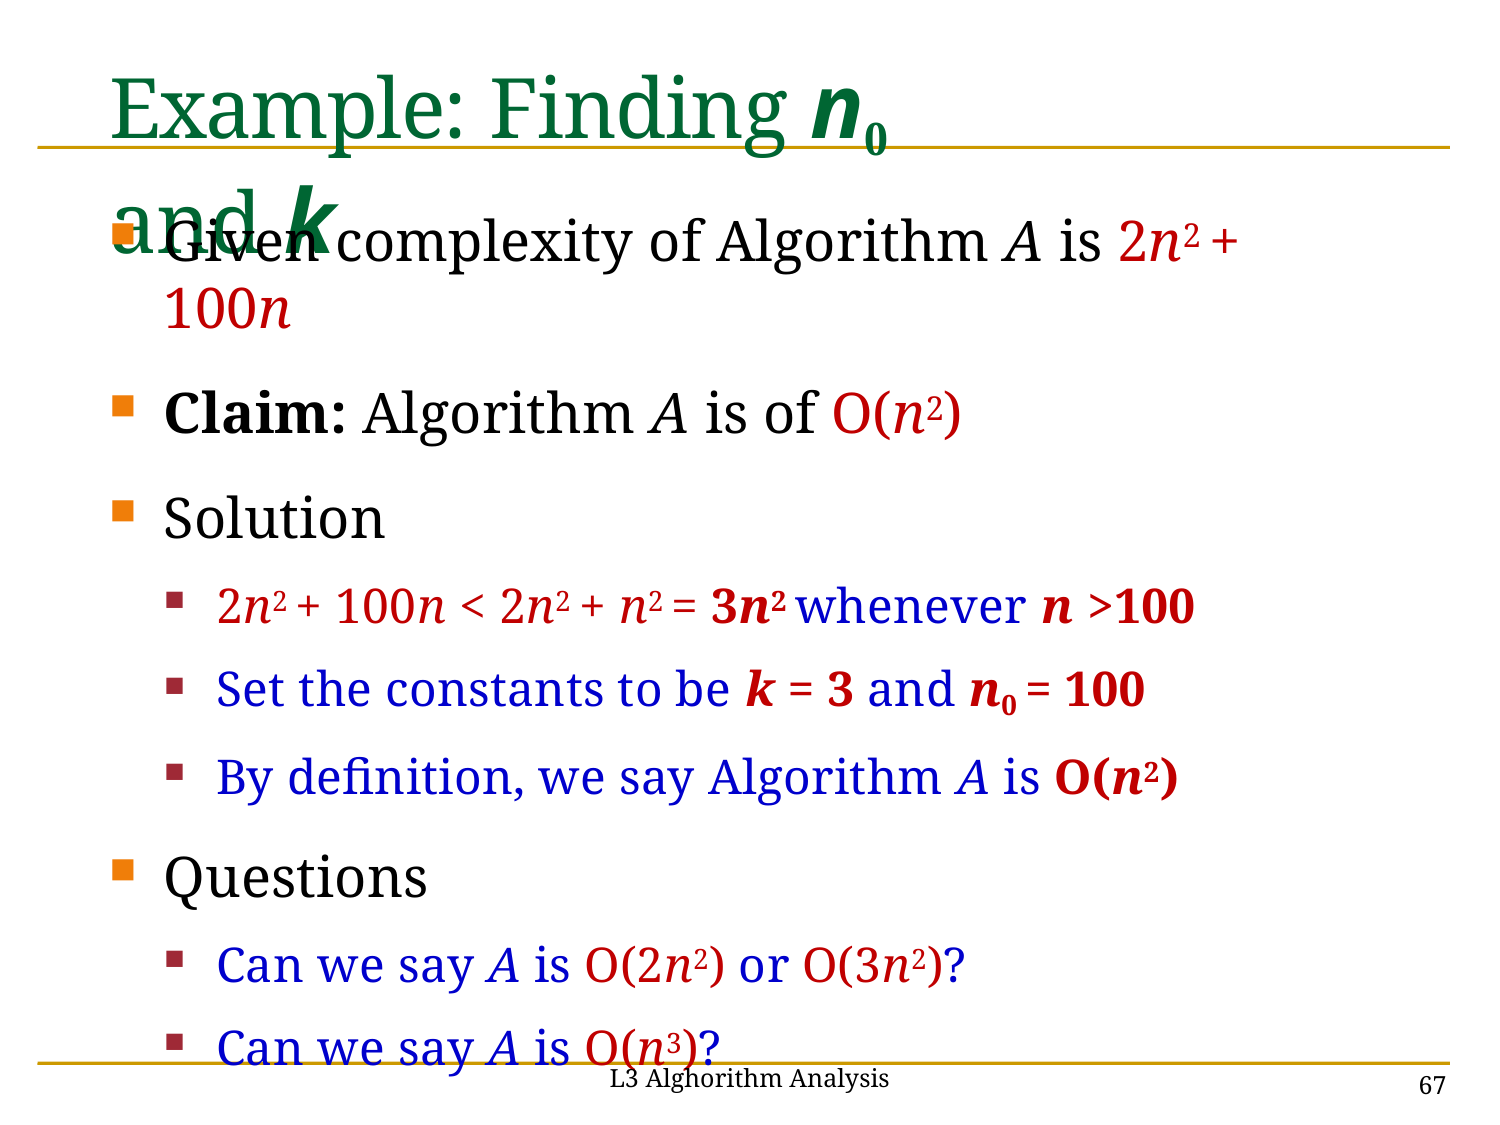

# Example: Finding n0	and k
Given complexity of Algorithm A is 2n2 + 100n
Claim: Algorithm A is of O(n2)
Solution
2n2 + 100n < 2n2 + n2 = 3n2 whenever n >100
Set the constants to be k = 3 and n0 = 100
By definition, we say Algorithm A is O(n2)
Questions
Can we say A is O(2n2) or O(3n2)?
Can we say A is O(n3)?
L3 Alghorithm Analysis